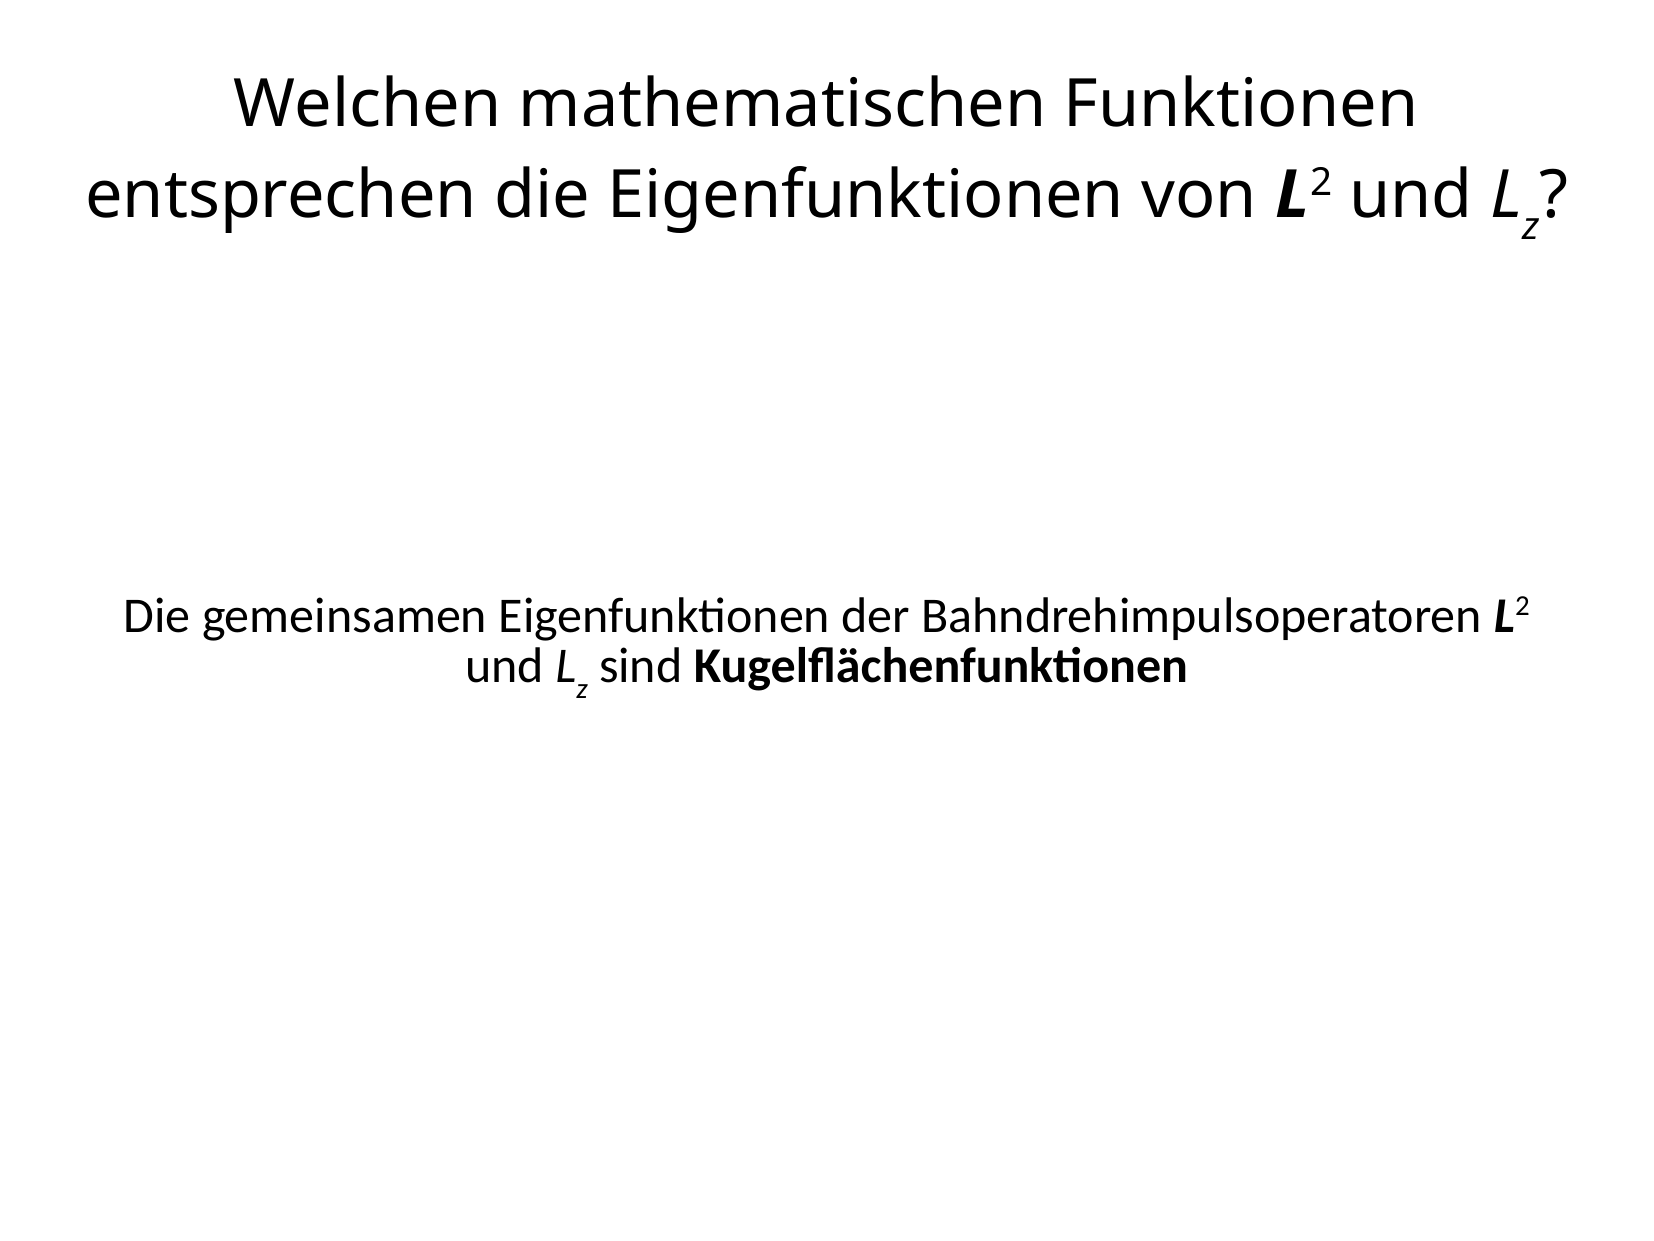

# Welchen mathematischen Funktionen entsprechen die Eigenfunktionen von L2 und Lz?
Die gemeinsamen Eigenfunktionen der Bahndrehimpulsoperatoren L2 und Lz sind Kugelflächenfunktionen